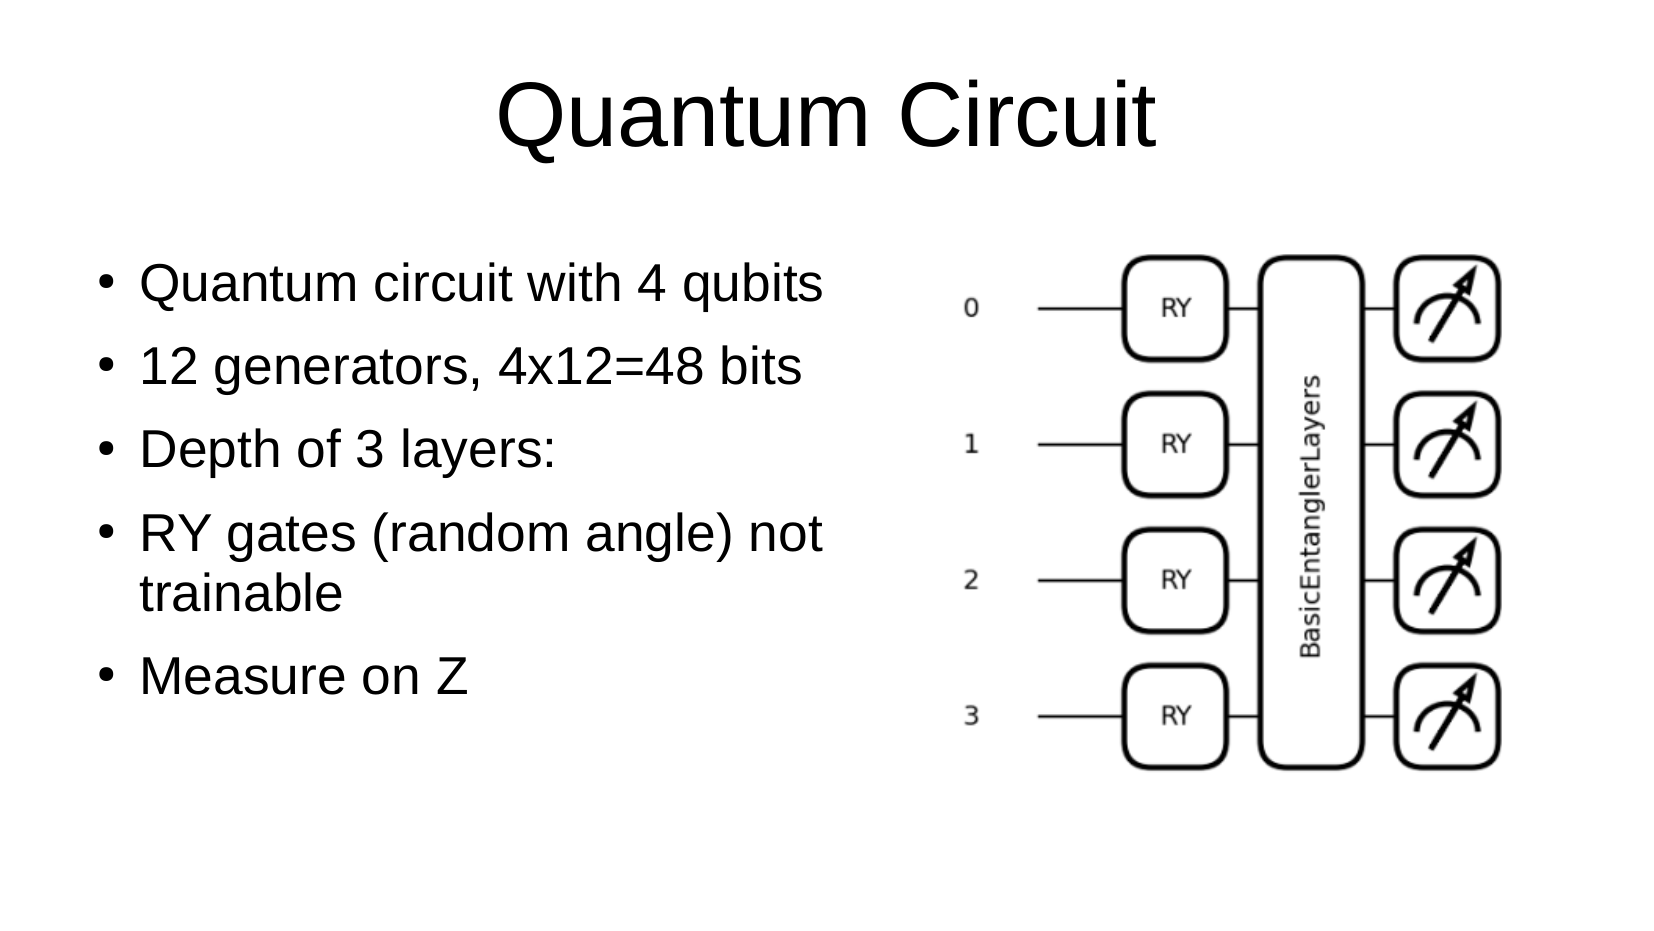

# Quantum Circuit
Quantum circuit with 4 qubits
12 generators, 4x12=48 bits
Depth of 3 layers:
RY gates (random angle) not trainable
Measure on Z